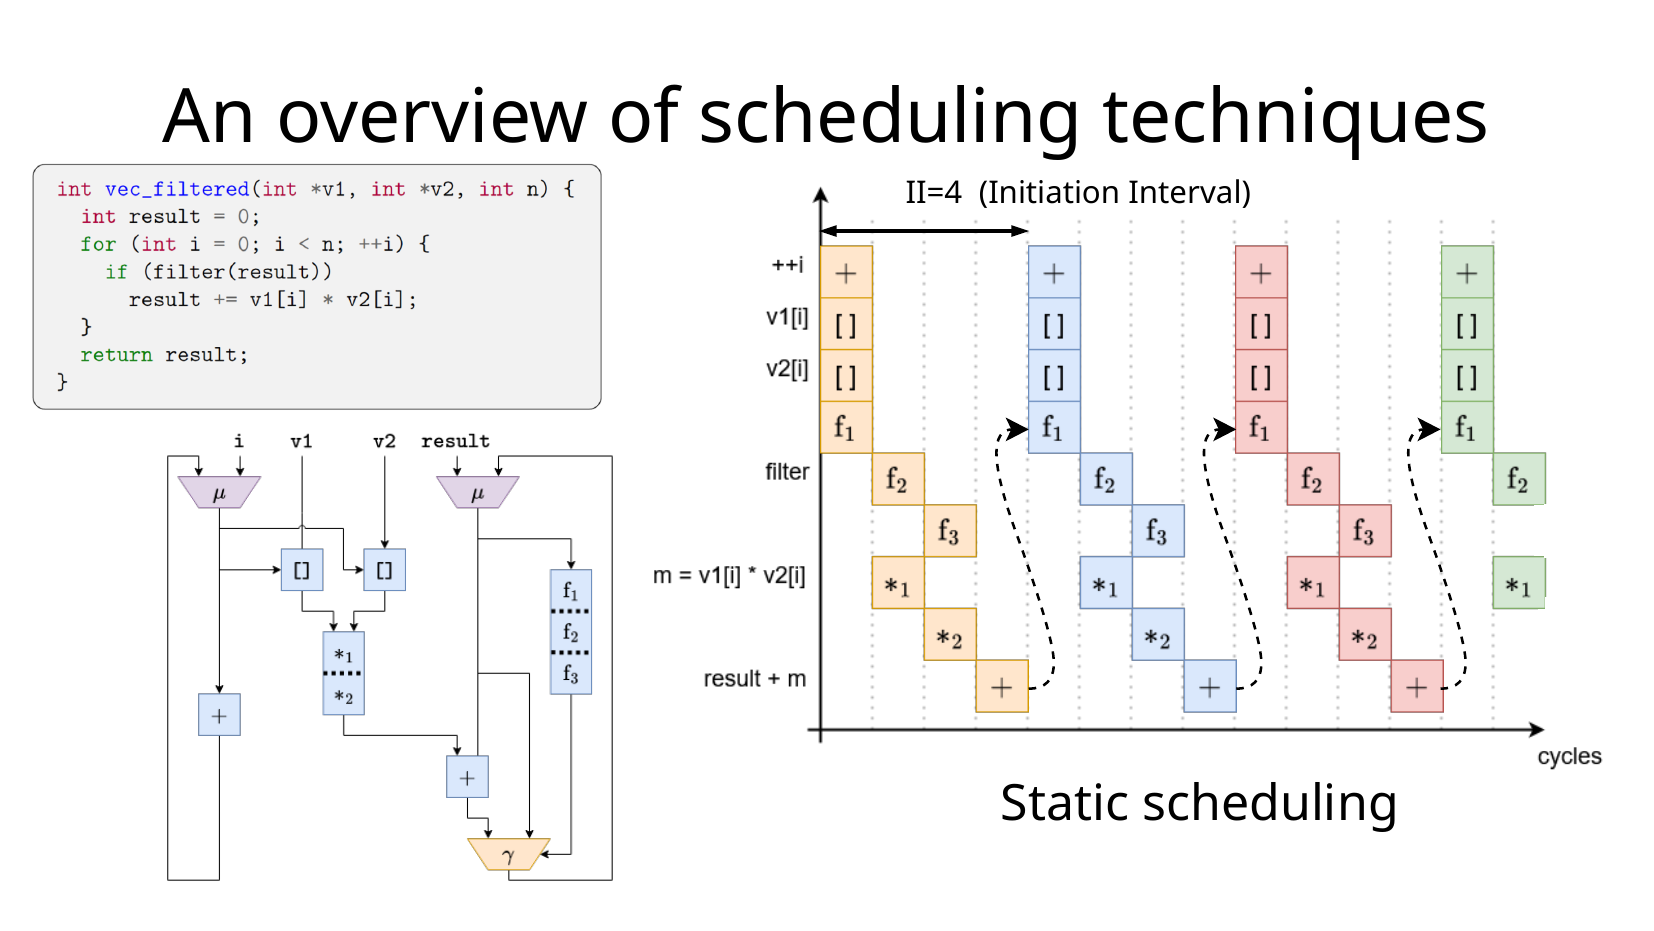

# An overview of scheduling techniques
II=4 (Initiation Interval)
Static scheduling